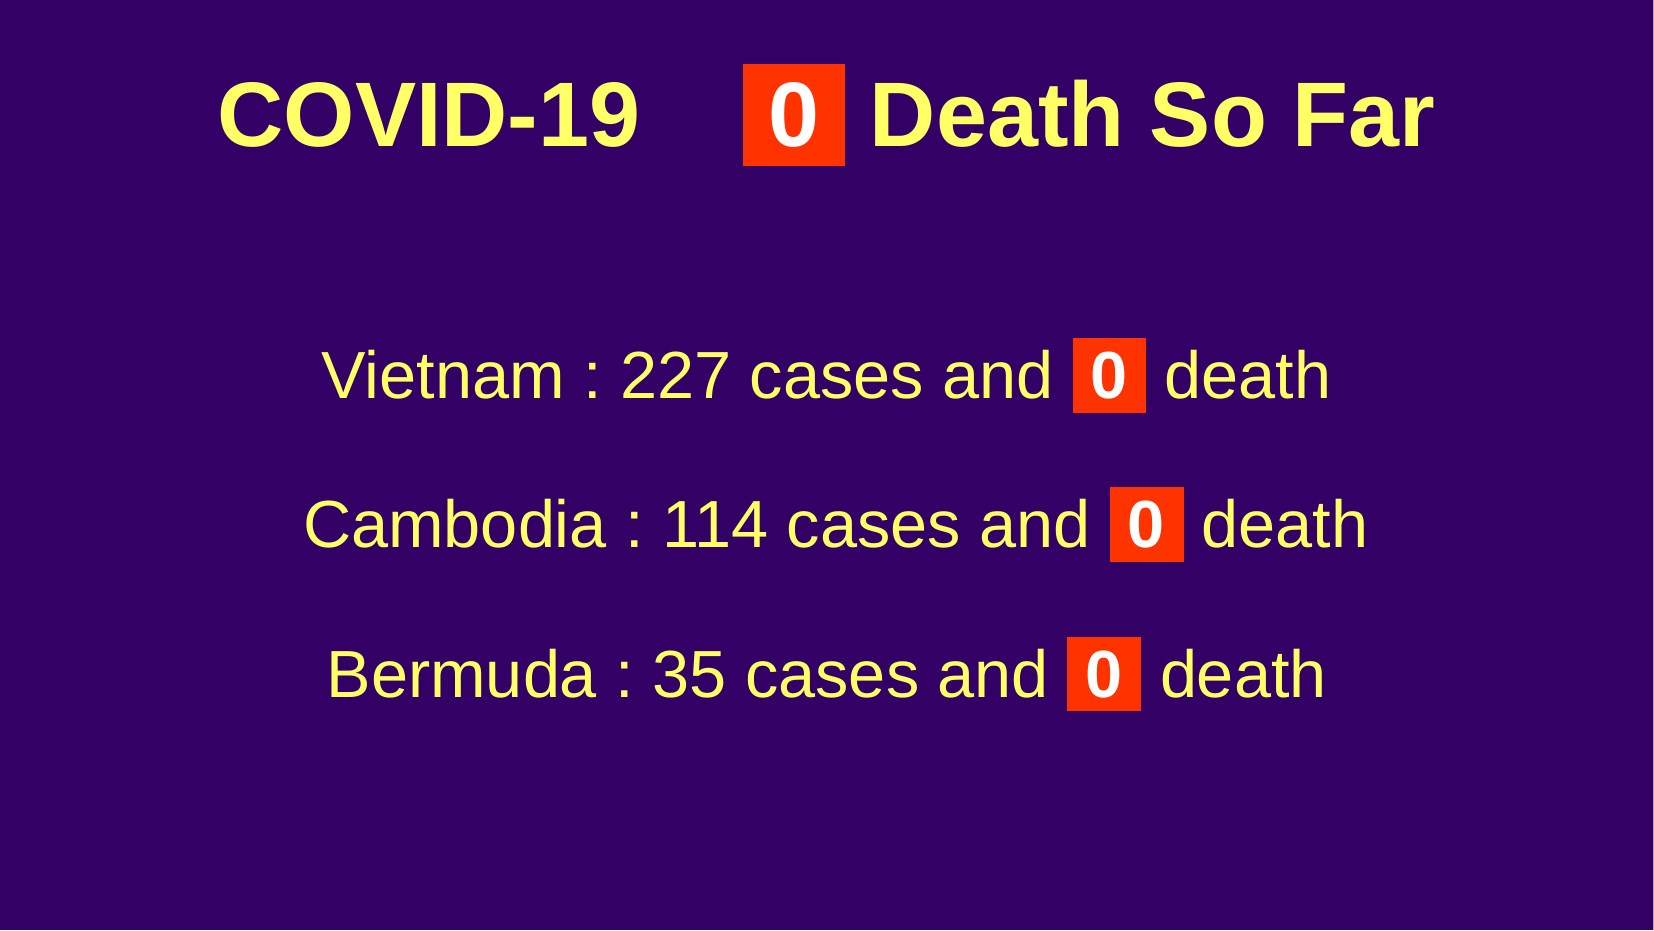

# COVID-19 0 Death So Far
Vietnam : 227 cases and 0 death
 Cambodia : 114 cases and 0 death
Bermuda : 35 cases and 0 death